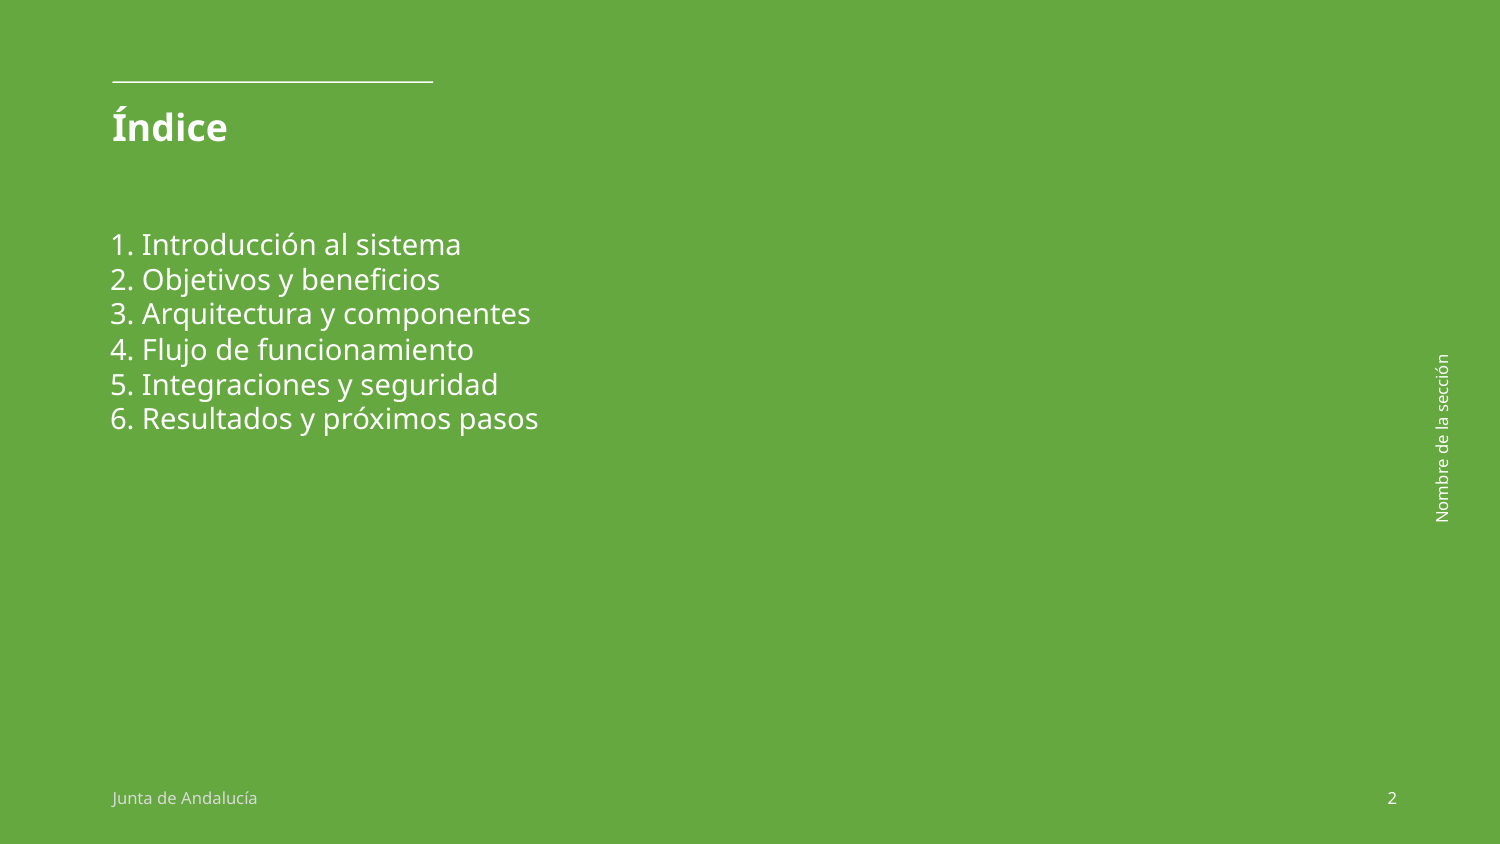

Índice
1. Introducción al sistema
2. Objetivos y beneficios
3. Arquitectura y componentes
4. Flujo de funcionamiento
5. Integraciones y seguridad
6. Resultados y próximos pasos
Nombre de la sección